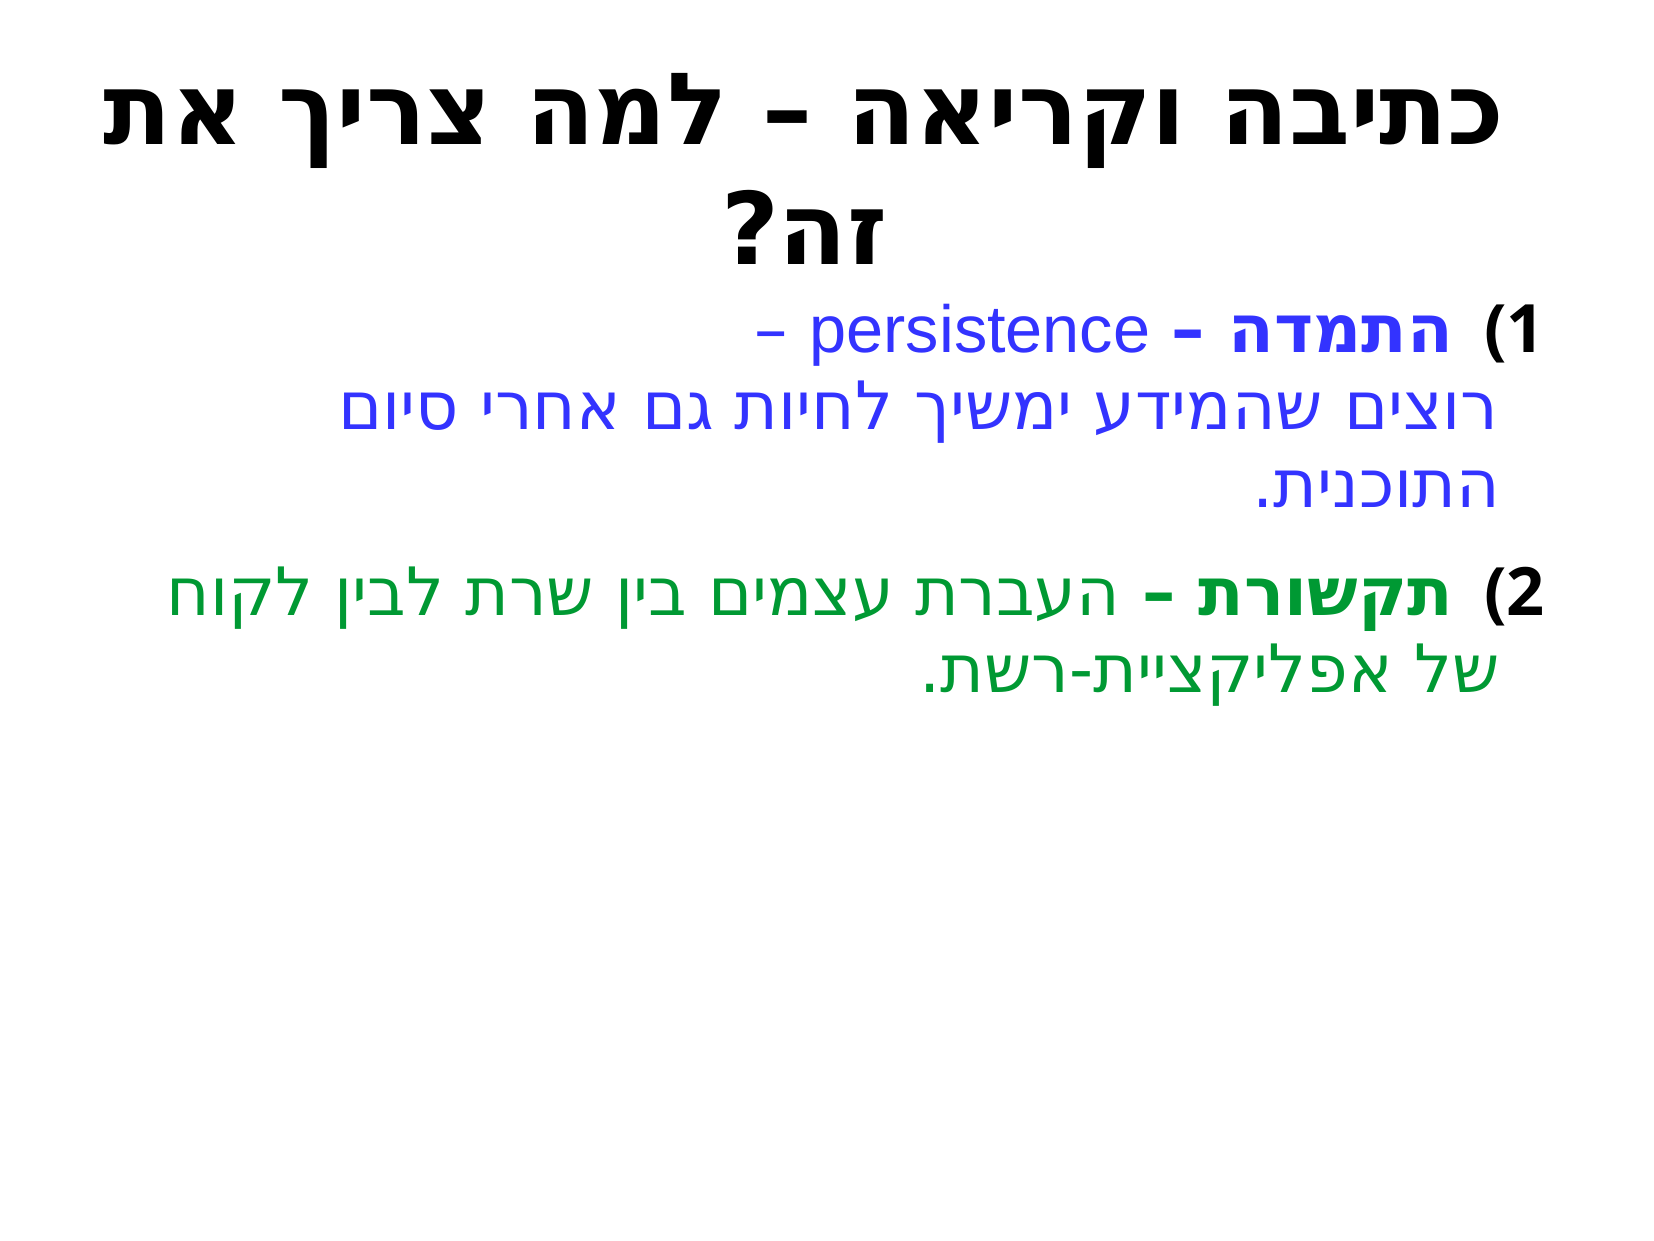

כתיבה וקריאה – למה צריך את זה?
# התמדה – persistence – רוצים שהמידע ימשיך לחיות גם אחרי סיום התוכנית.
 תקשורת – העברת עצמים בין שרת לבין לקוח של אפליקציית-רשת.